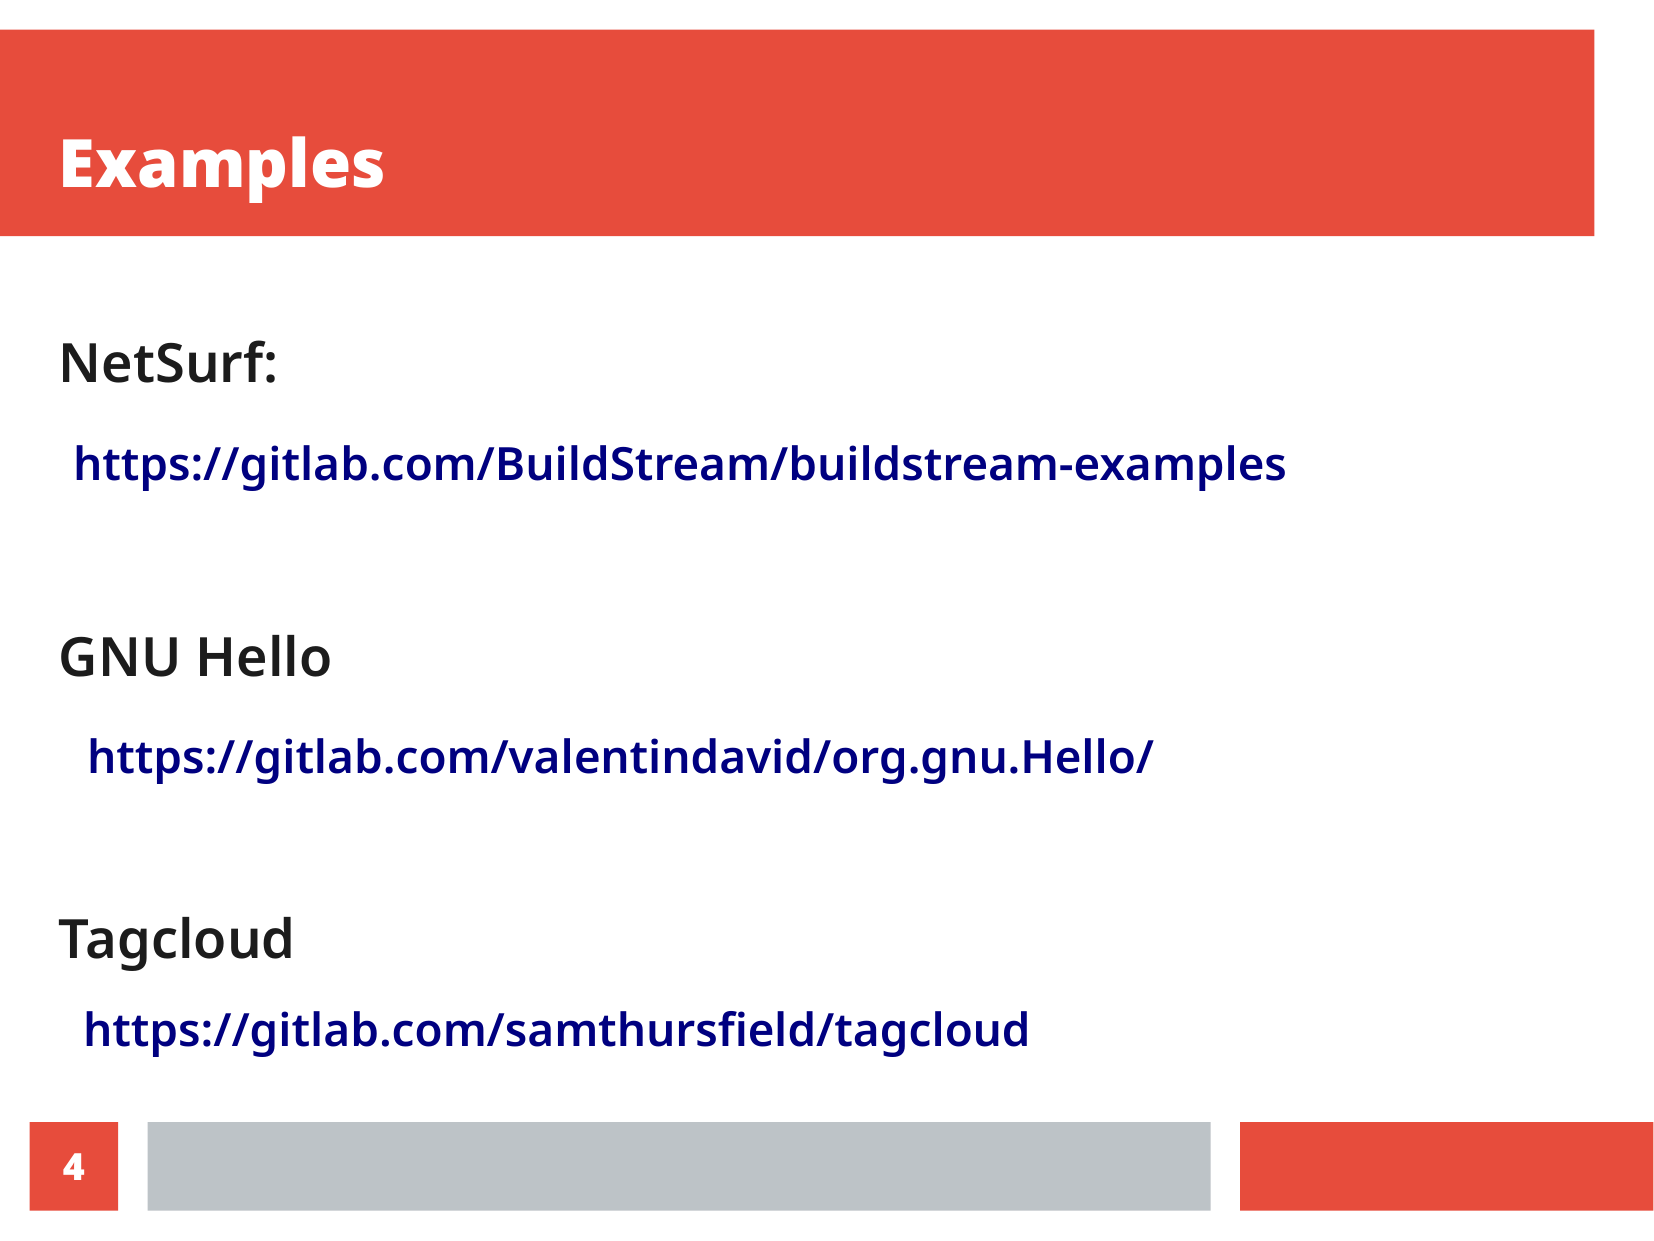

# Examples
NetSurf:
 https://gitlab.com/BuildStream/buildstream-examples
GNU Hello
 https://gitlab.com/valentindavid/org.gnu.Hello/
Tagcloud
 https://gitlab.com/samthursfield/tagcloud
4